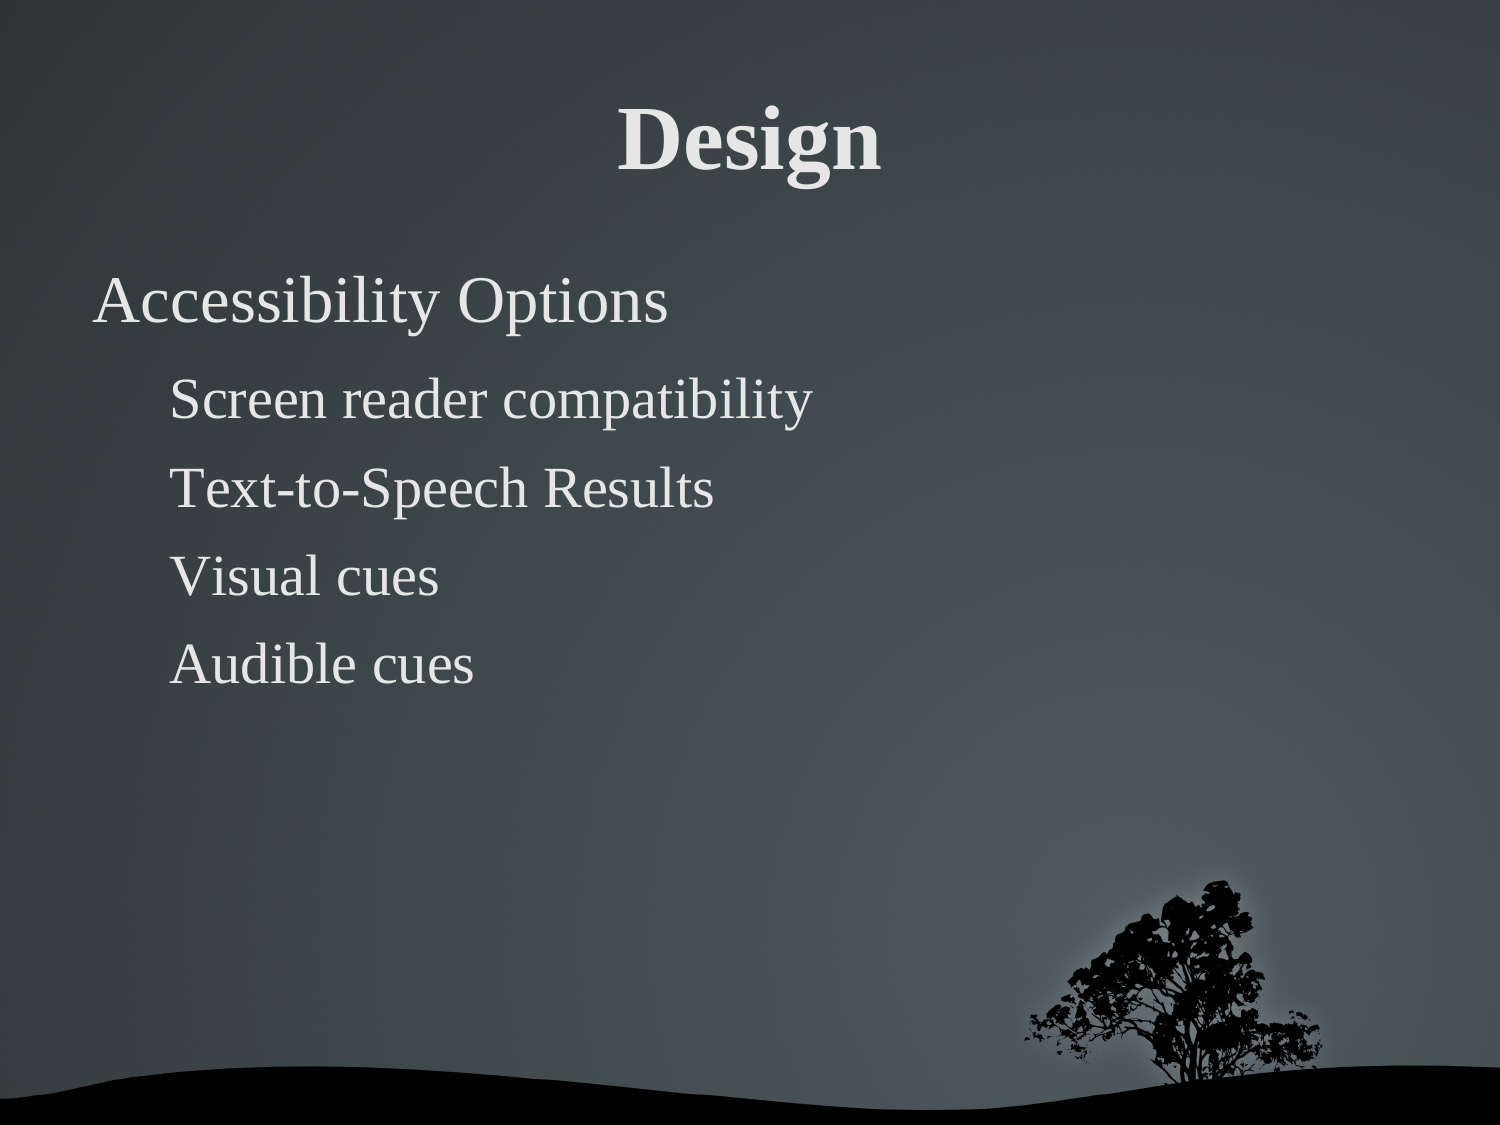

# Design
Accessibility Options
Screen reader compatibility
Text-to-Speech Results
Visual cues
Audible cues